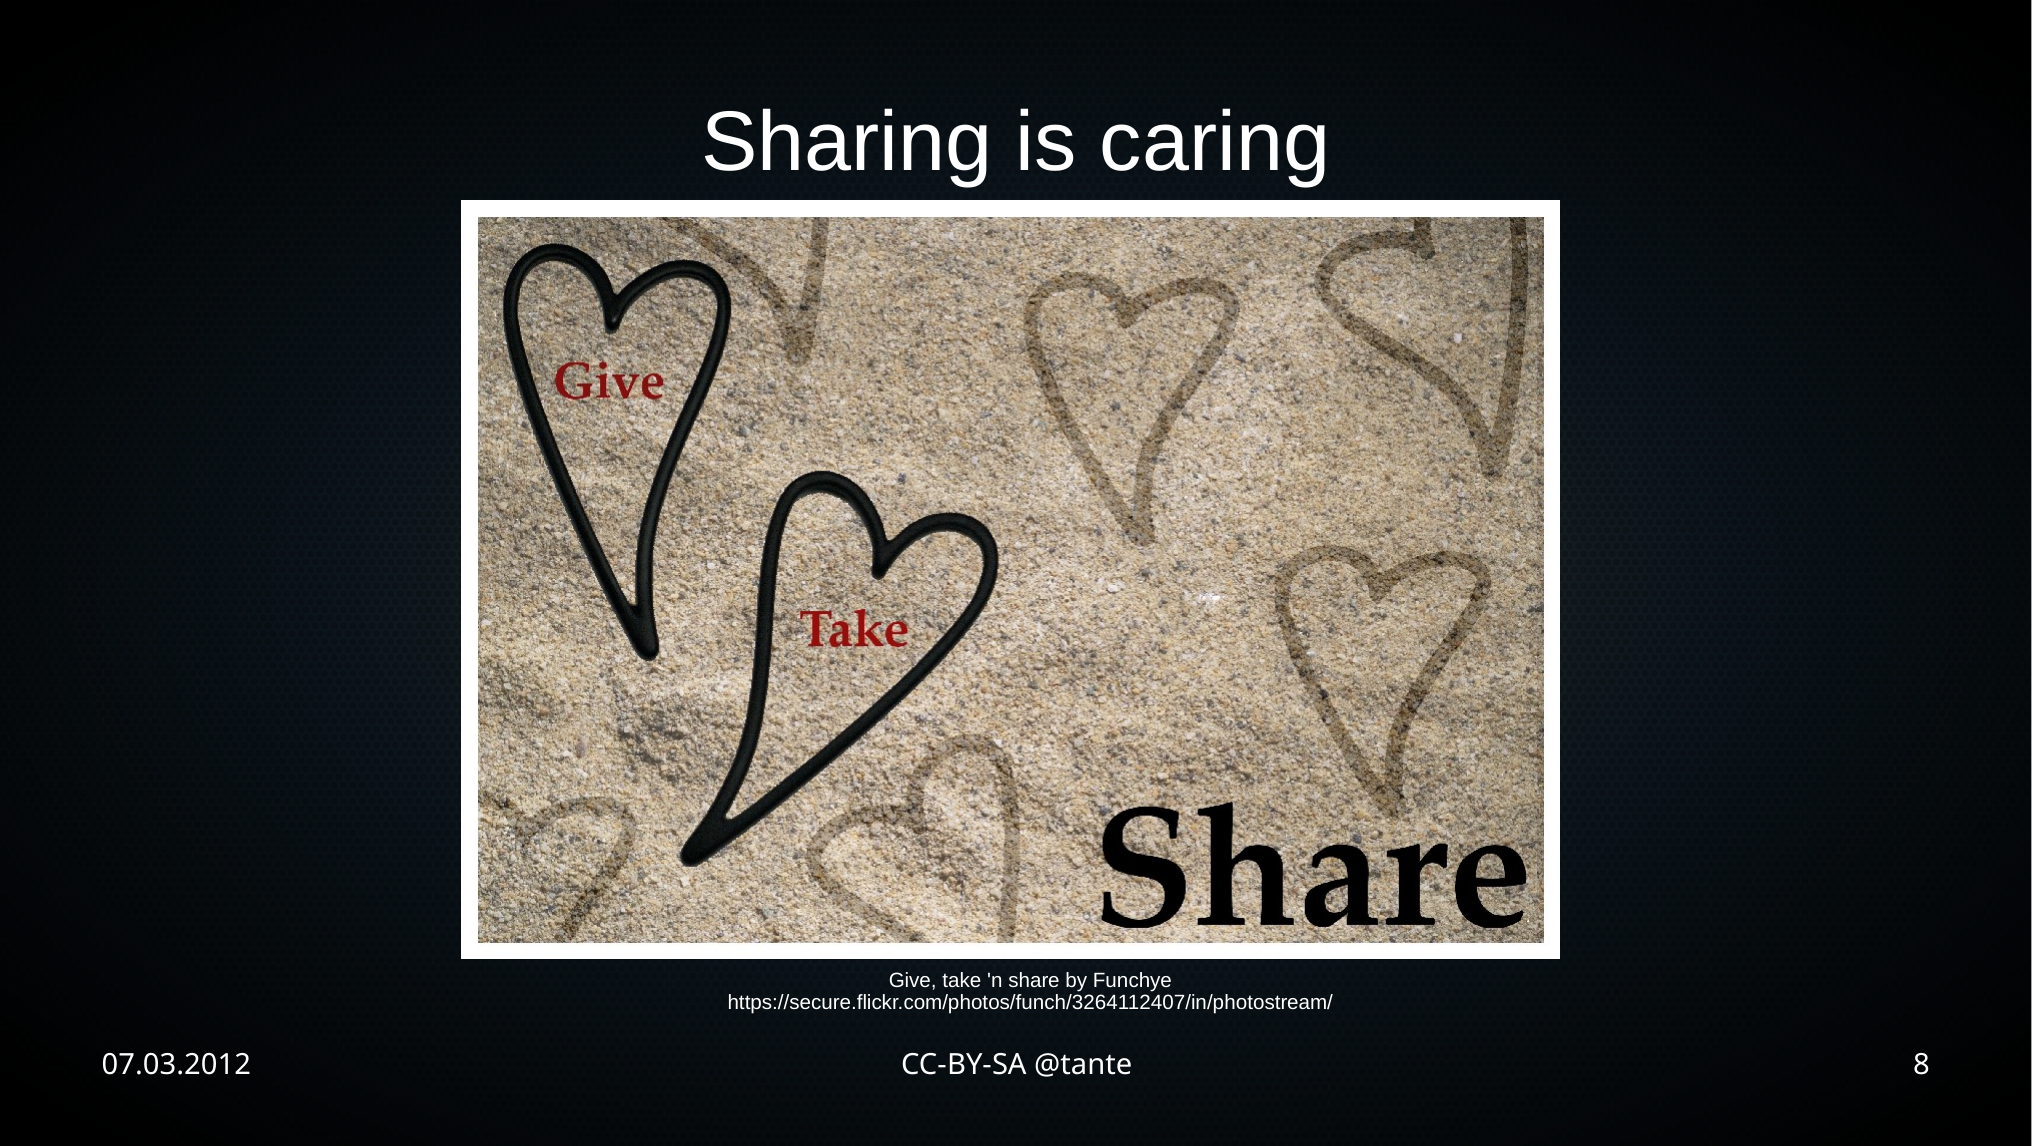

# Sharing is caring
Give, take 'n share by Funchye
https://secure.flickr.com/photos/funch/3264112407/in/photostream/
07.03.2012
CC-BY-SA @tante
8